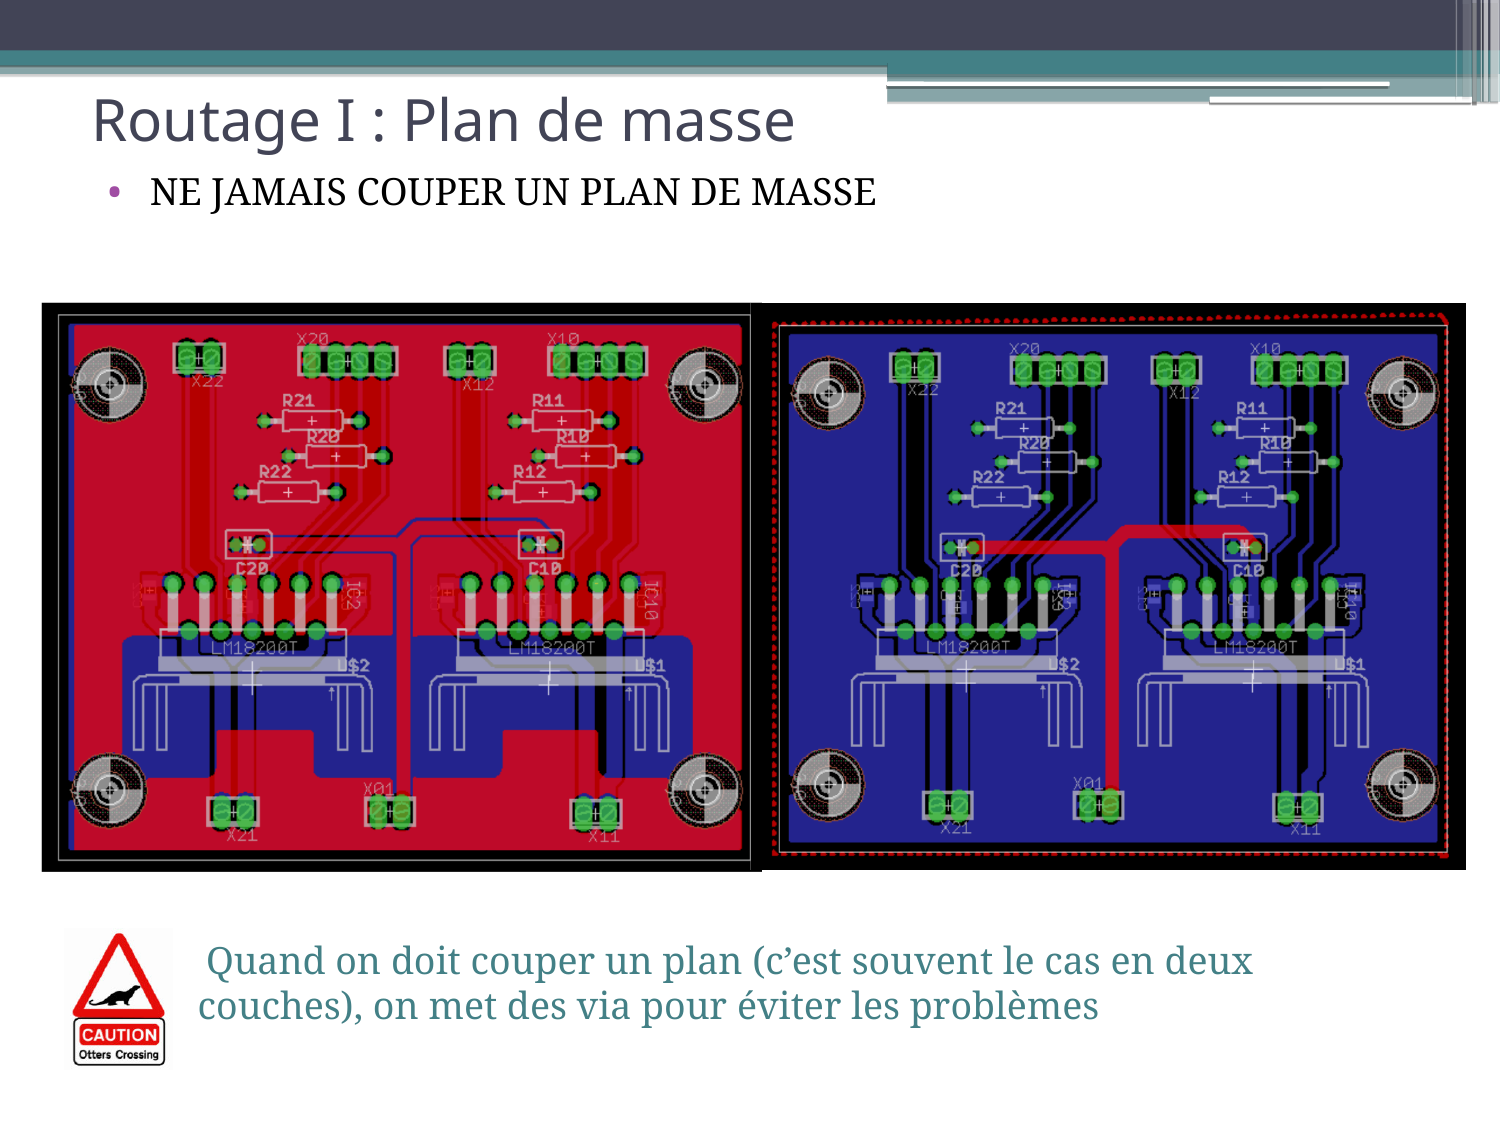

# Routage I : Plan de masse
NE JAMAIS COUPER UN PLAN DE MASSE
 Quand on doit couper un plan (c’est souvent le cas en deux couches), on met des via pour éviter les problèmes